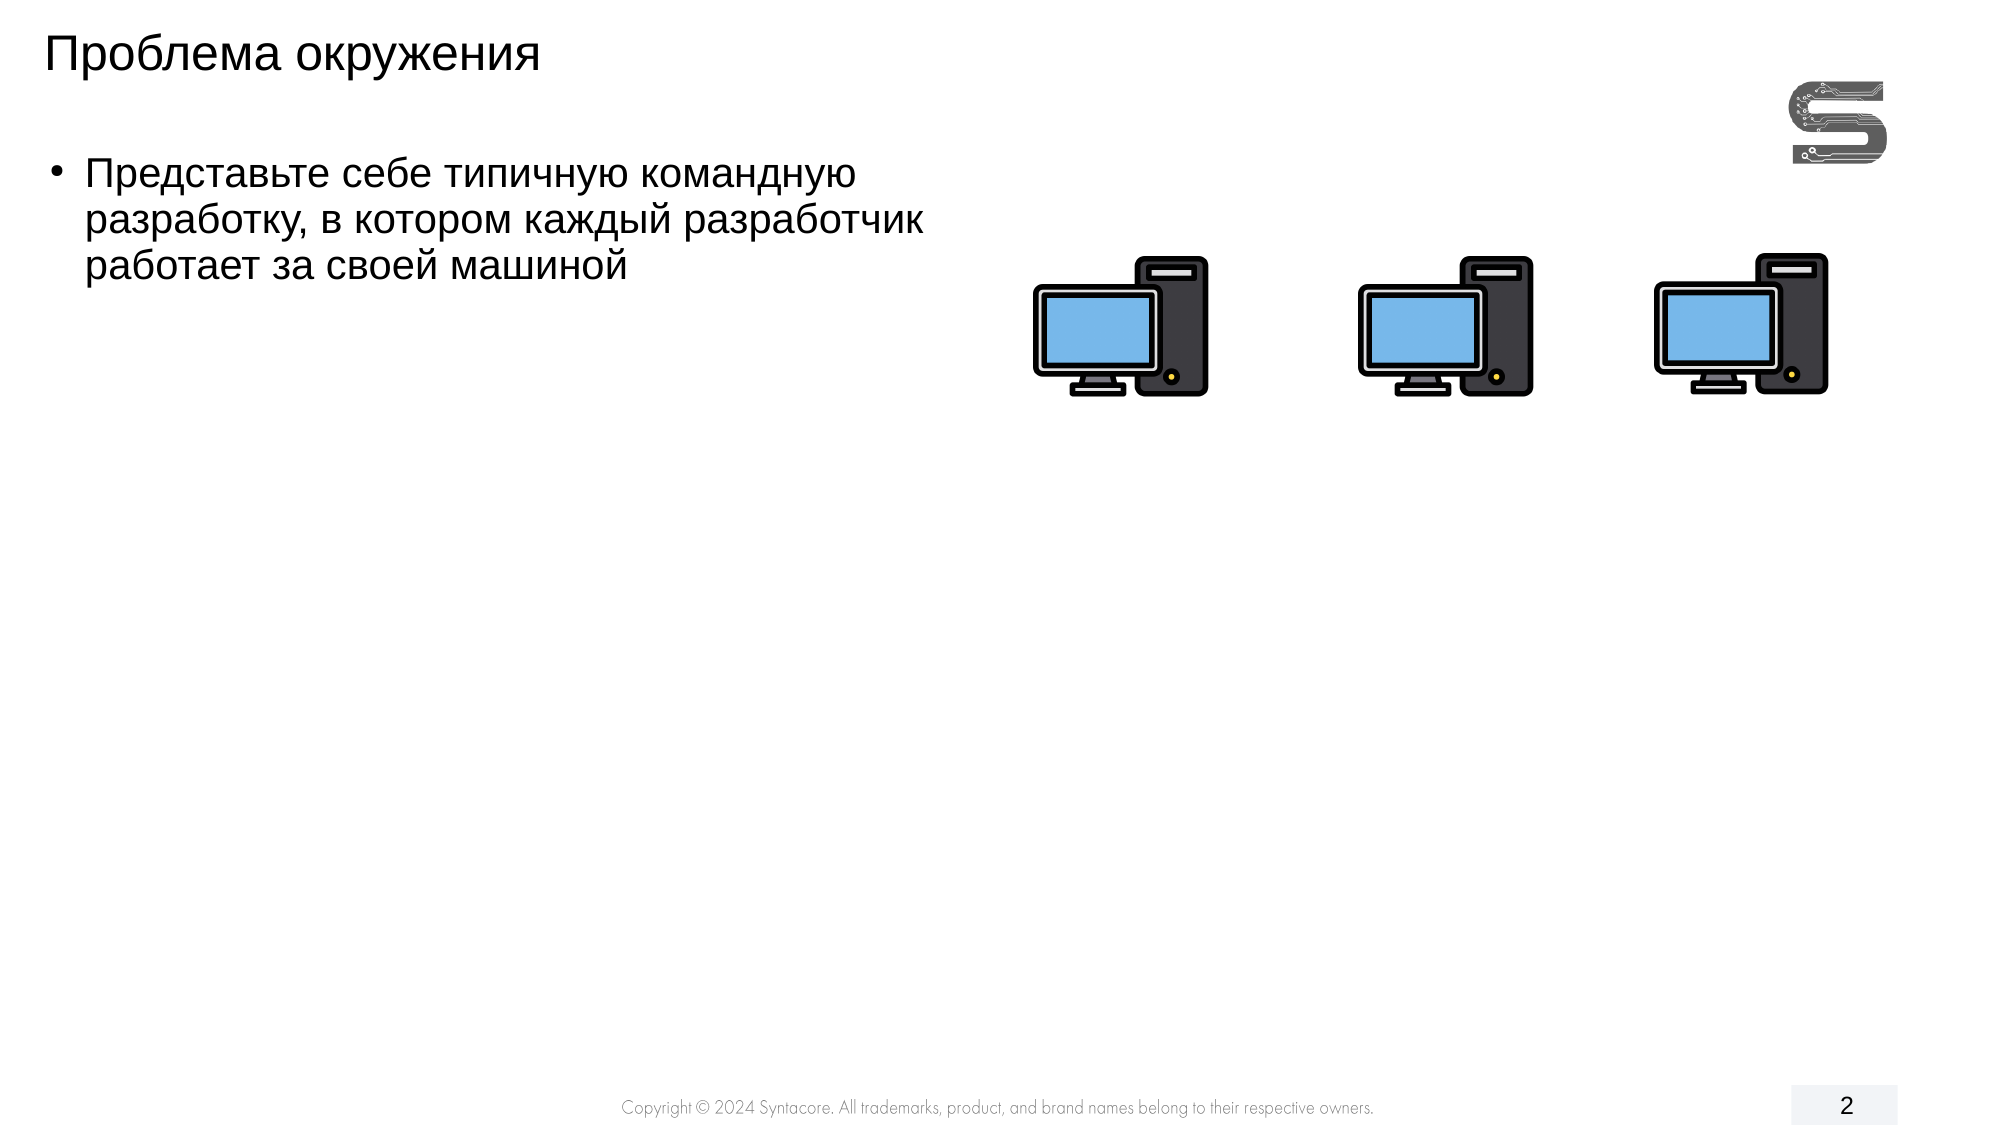

Проблема окружения
Представьте себе типичную командную разработку, в котором каждый разработчик работает за своей машиной